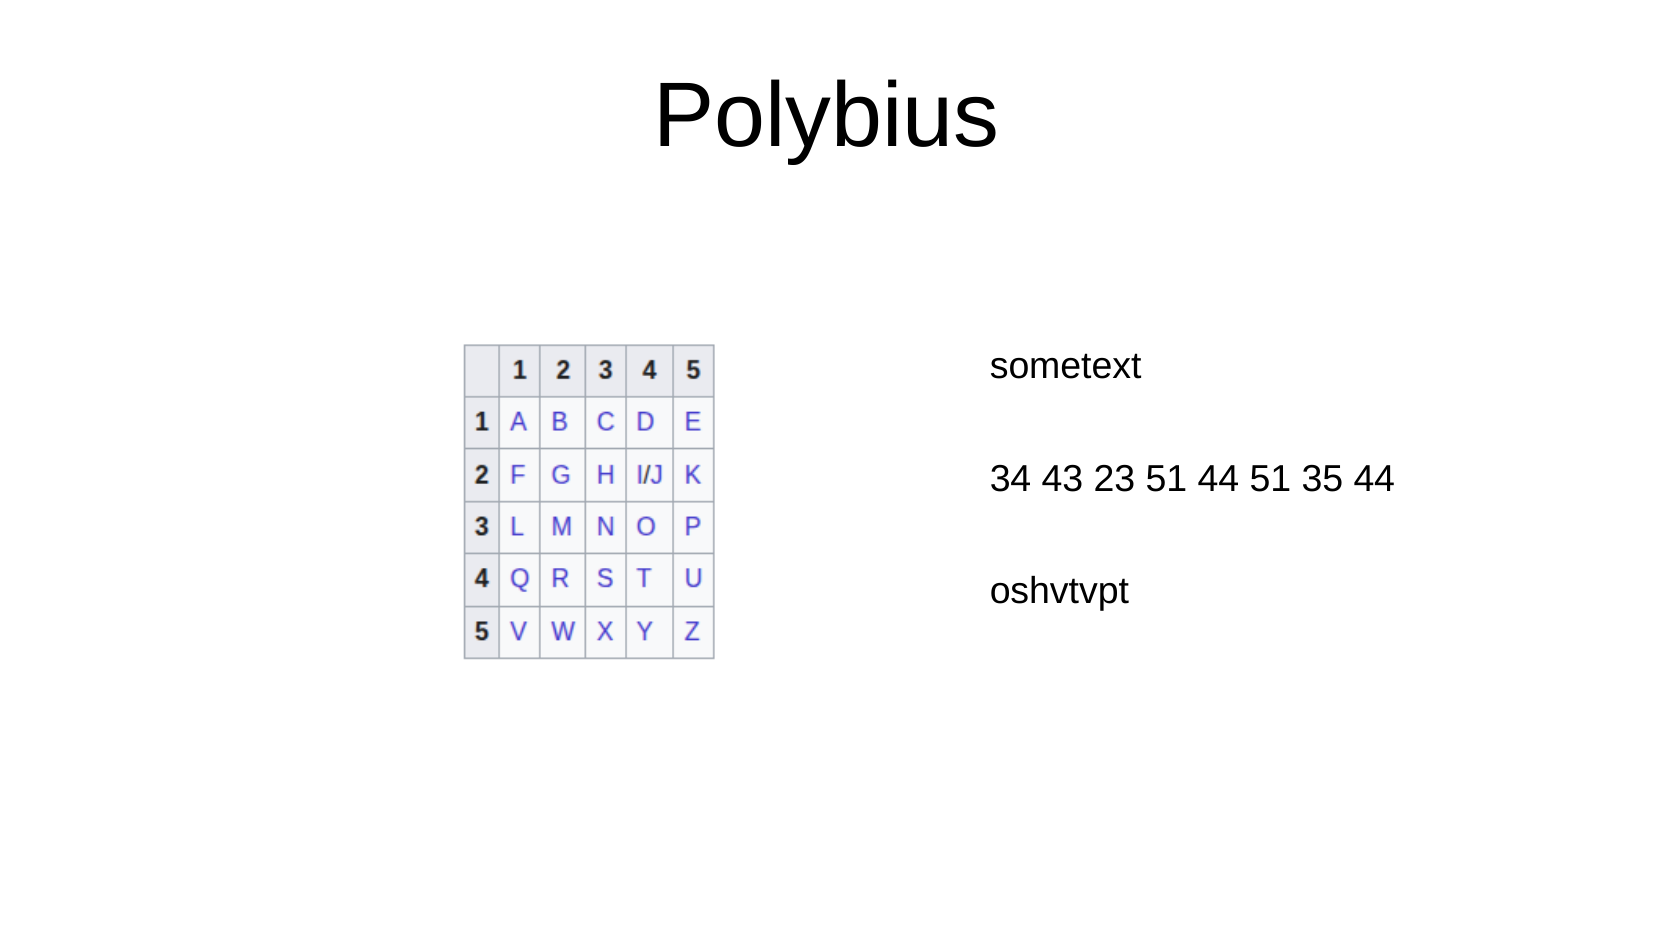

# Polybius
sometext
34 43 23 51 44 51 35 44
oshvtvpt